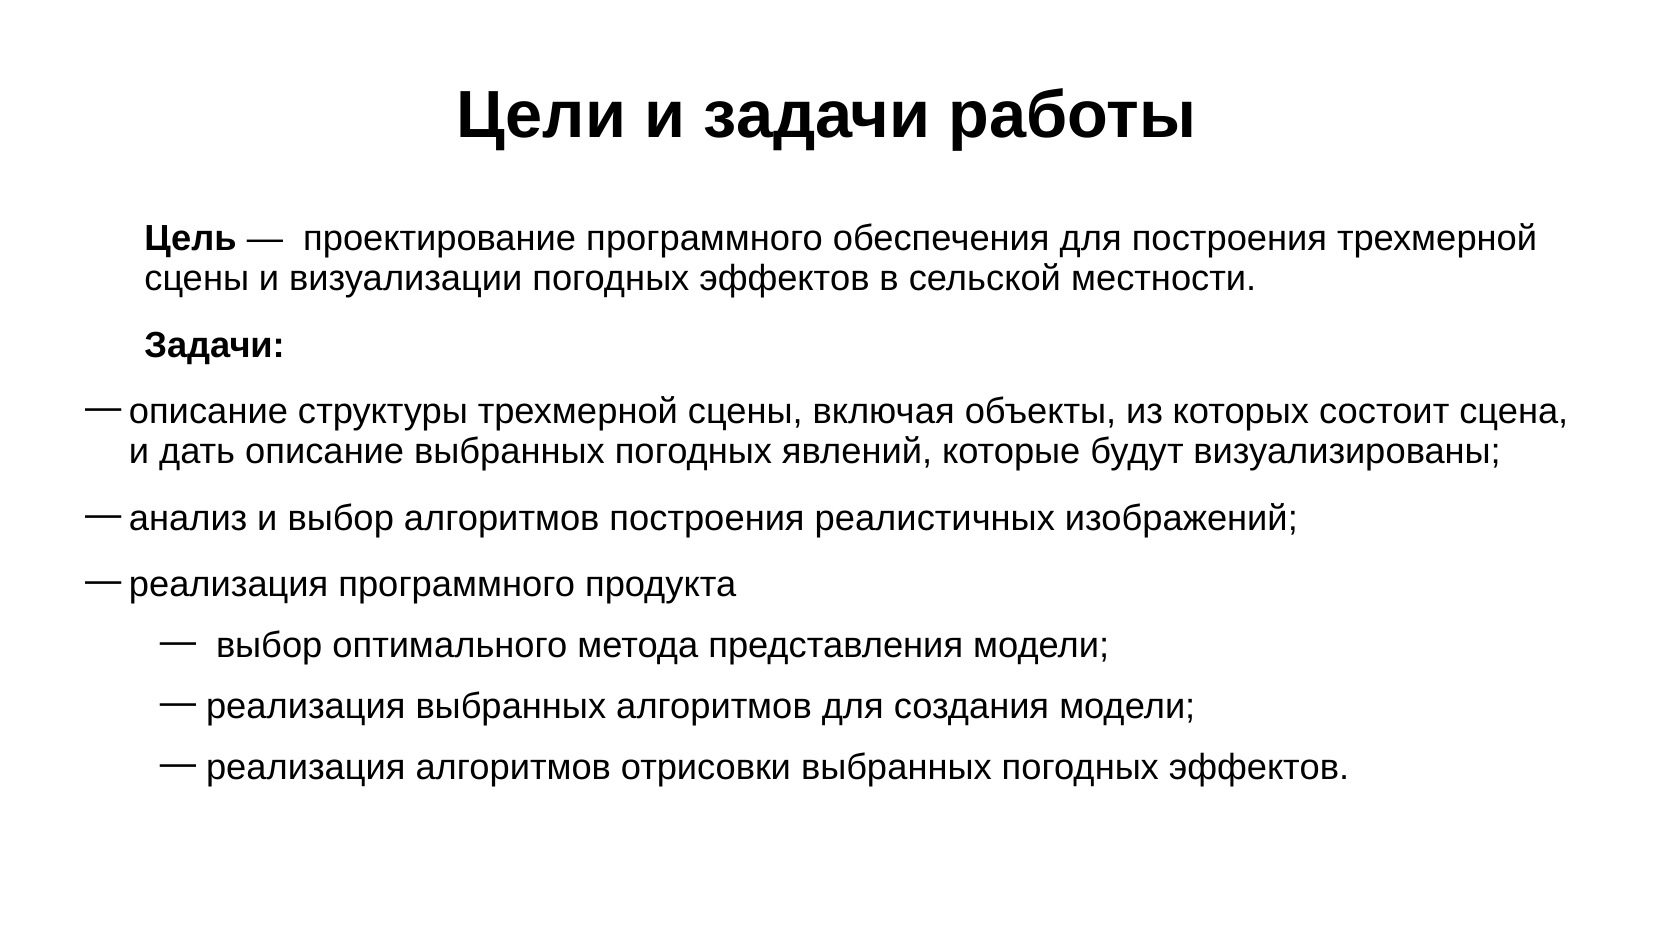

# Цели и задачи работы
Цель — проектирование программного обеспечения для построения трехмерной сцены и визуализации погодных эффектов в сельской местности.
Задачи:
описание структуры трехмерной сцены, включая объекты, из которых состоит сцена, и дать описание выбранных погодных явлений, которые будут визуализированы;
анализ и выбор алгоритмов построения реалистичных изображений;
реализация программного продукта
 выбор оптимального метода представления модели;
реализация выбранных алгоритмов для создания модели;
реализация алгоритмов отрисовки выбранных погодных эффектов.